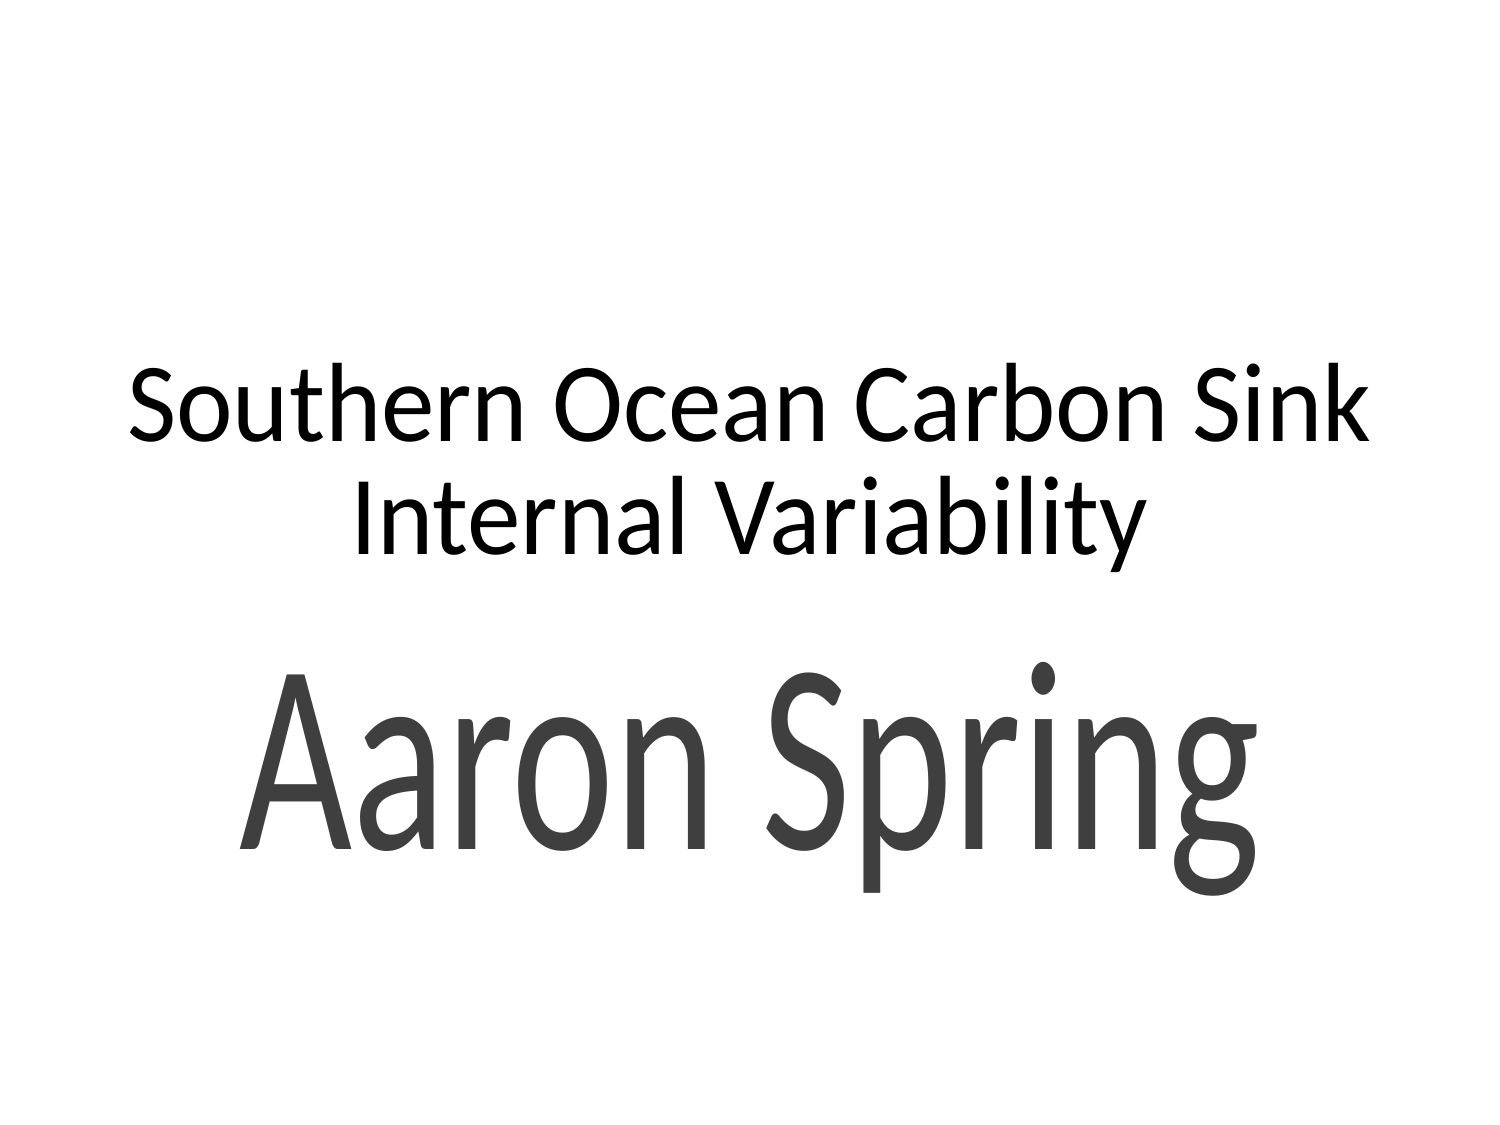

Southern Ocean Carbon Sink
Internal Variability
Aaron Spring